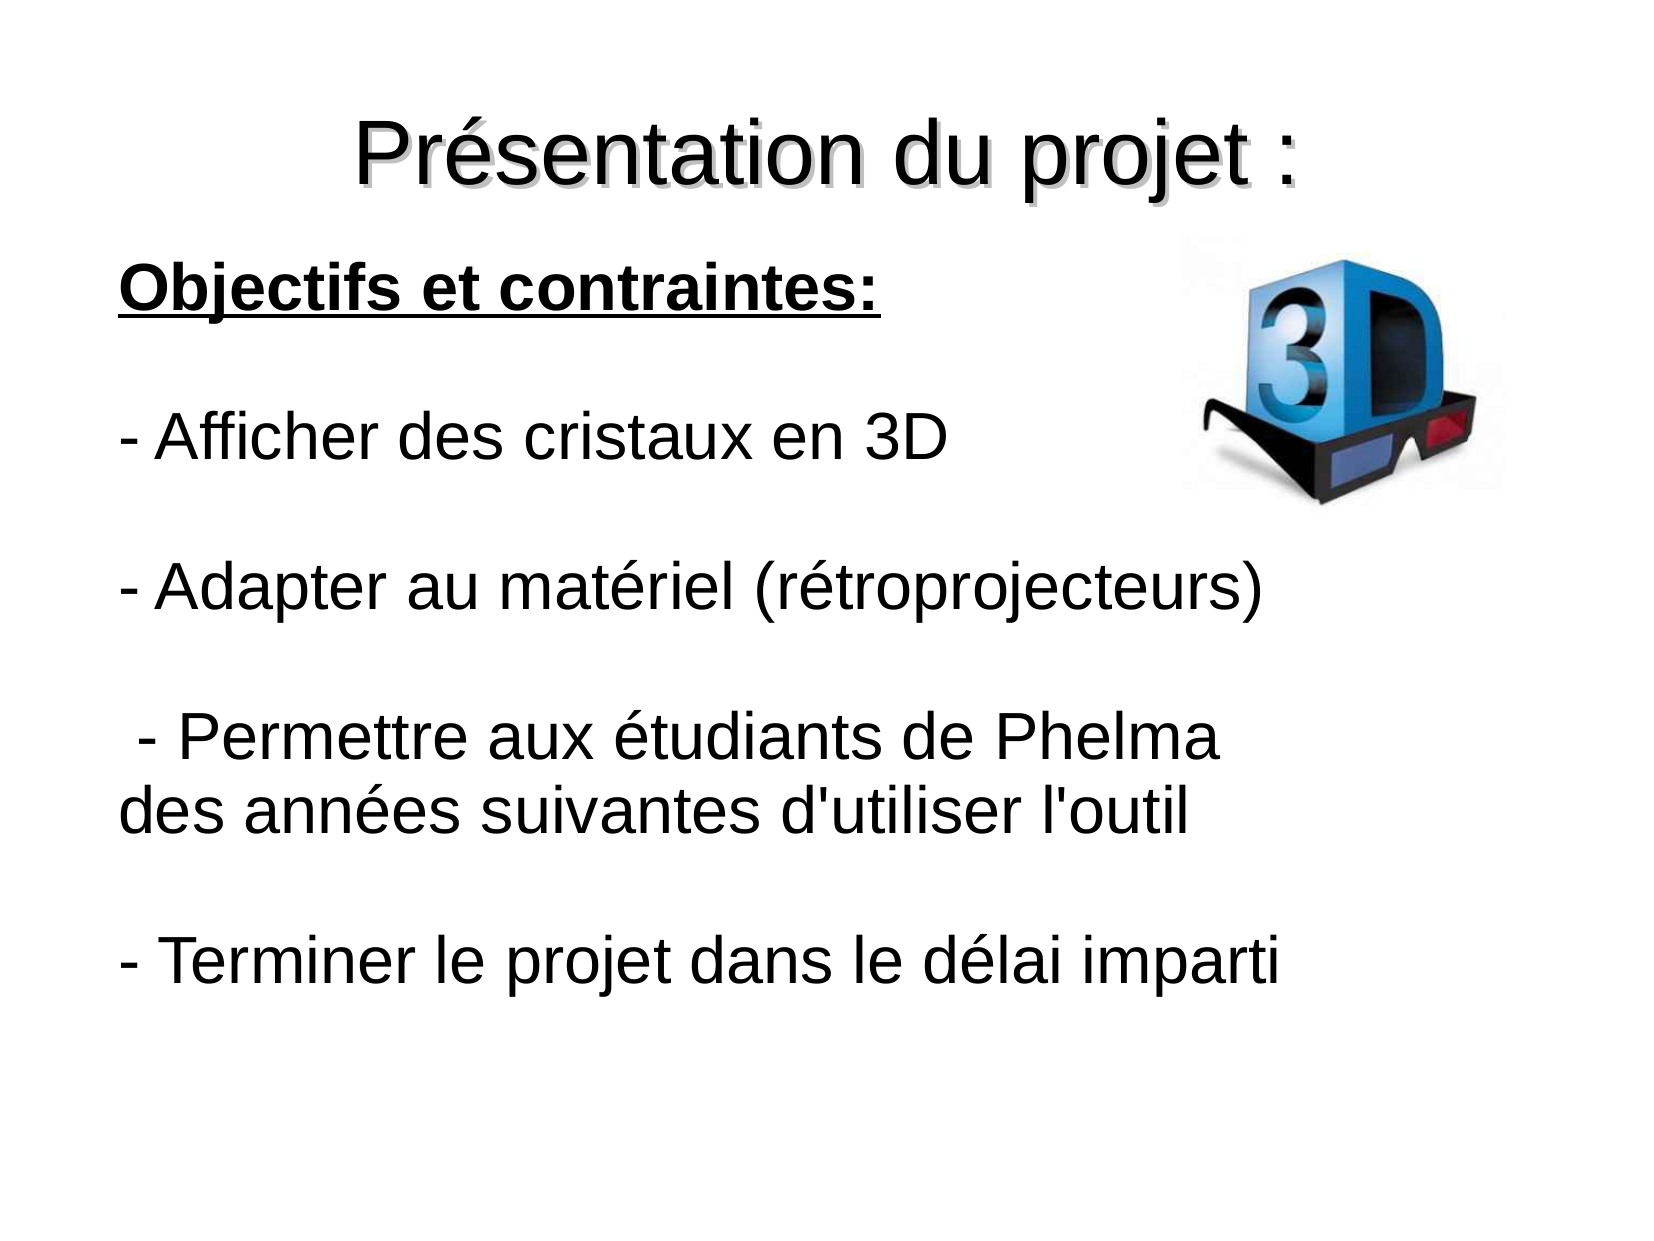

# Présentation du projet :
Objectifs et contraintes:
- Afficher des cristaux en 3D
- Adapter au matériel (rétroprojecteurs)
 - Permettre aux étudiants de Phelma
des années suivantes d'utiliser l'outil
- Terminer le projet dans le délai imparti